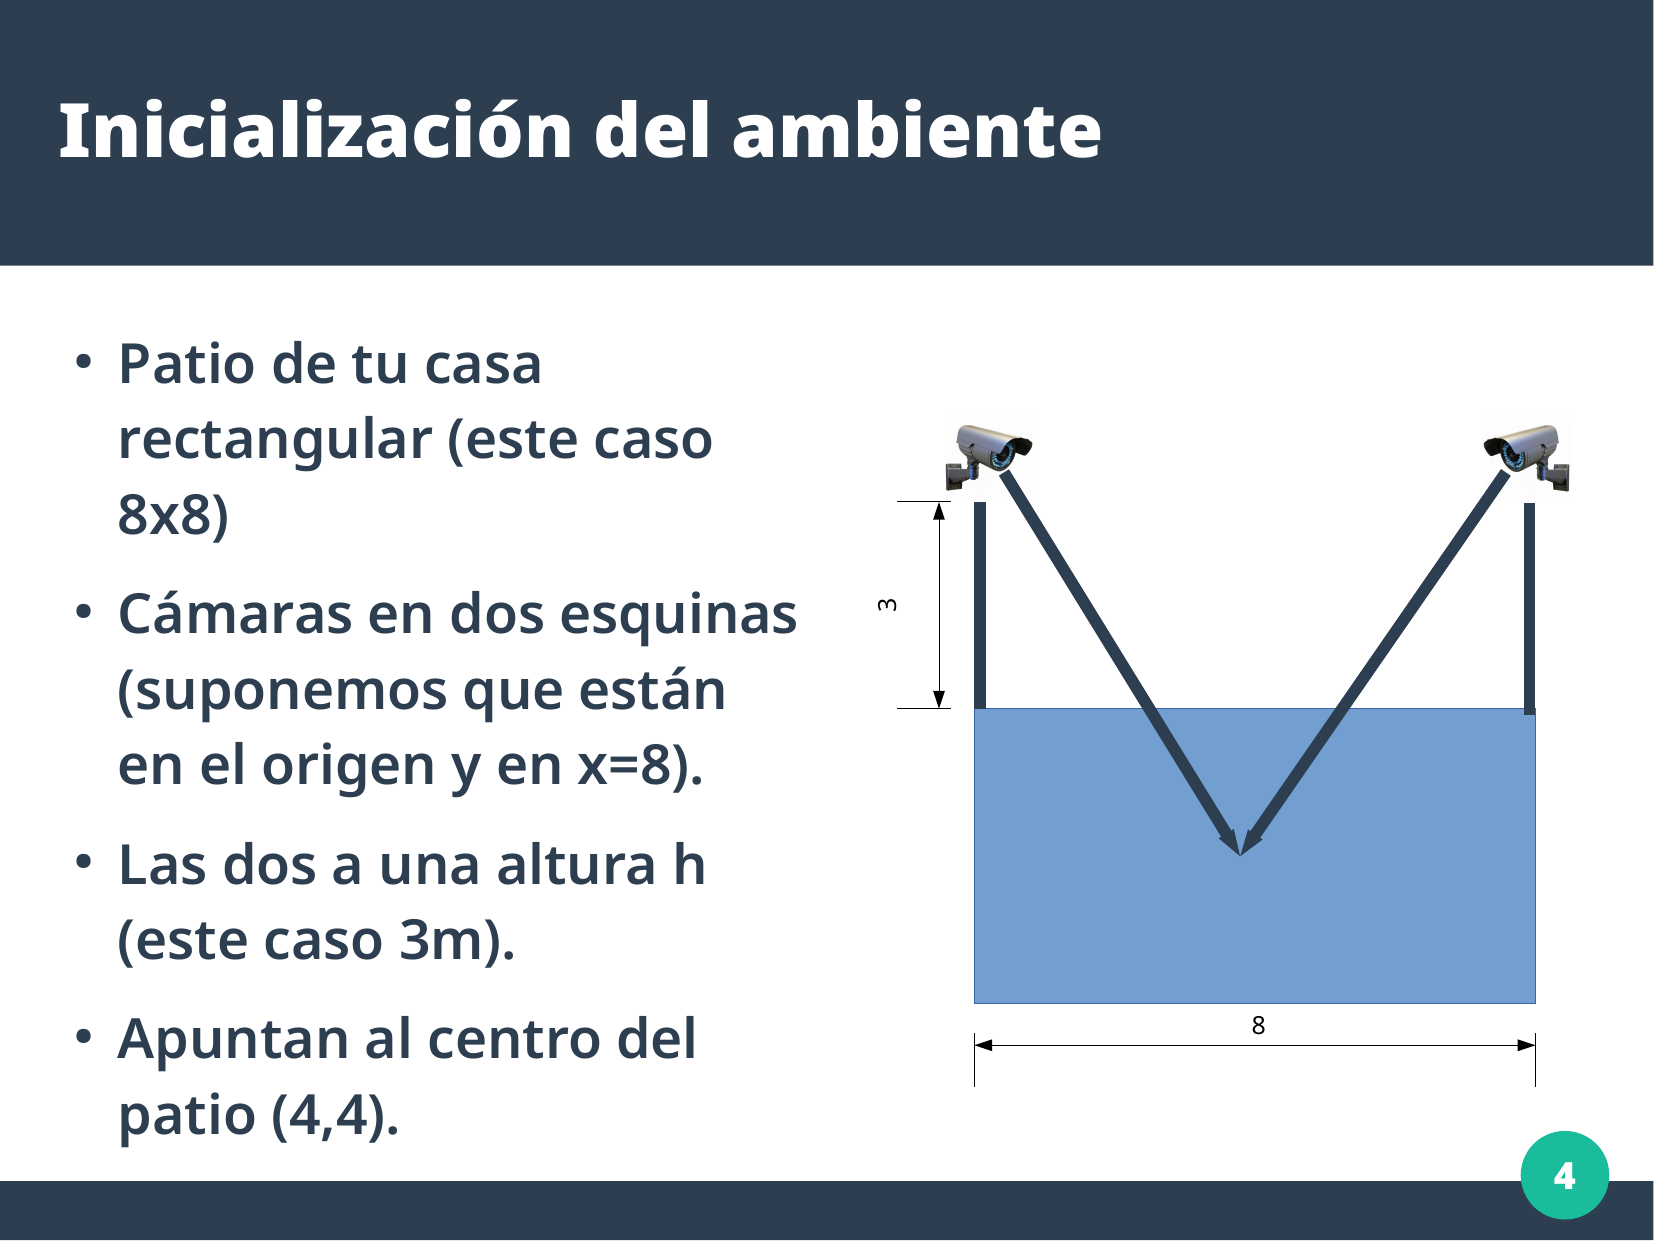

# Inicialización del ambiente
Patio de tu casa rectangular (este caso 8x8)
Cámaras en dos esquinas (suponemos que están en el origen y en x=8).
Las dos a una altura h (este caso 3m).
Apuntan al centro del patio (4,4).
4